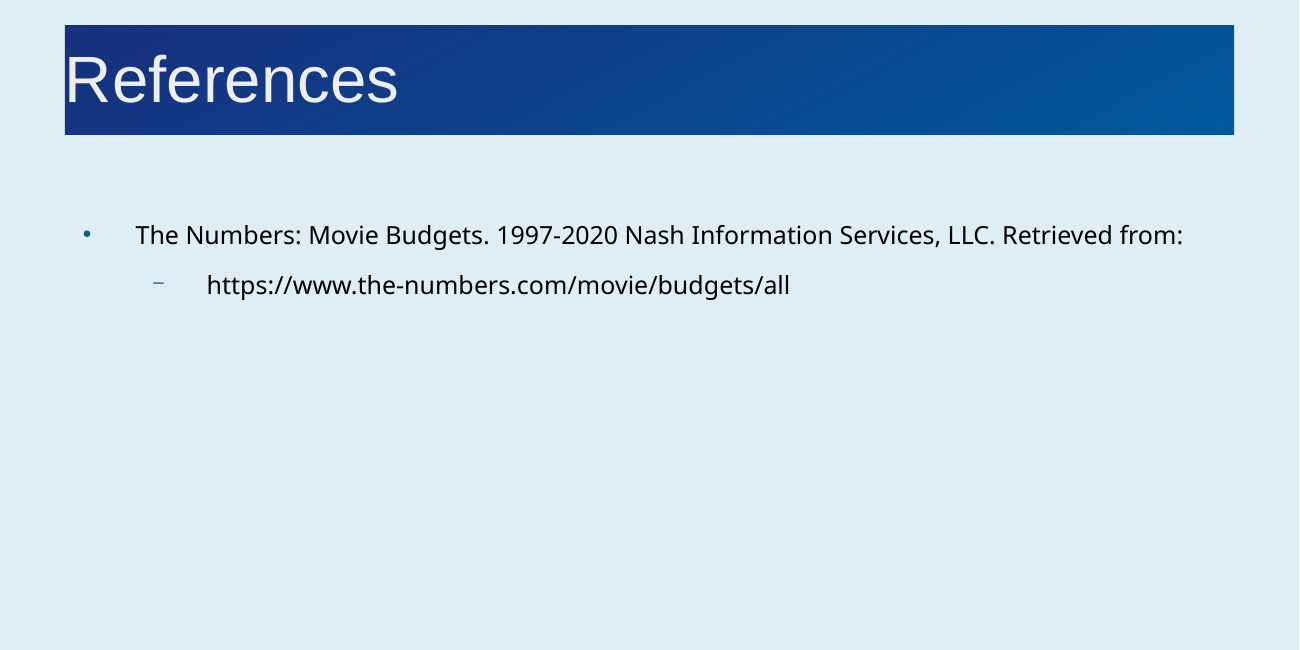

# References
The Numbers: Movie Budgets. 1997-2020 Nash Information Services, LLC. Retrieved from:
https://www.the-numbers.com/movie/budgets/all